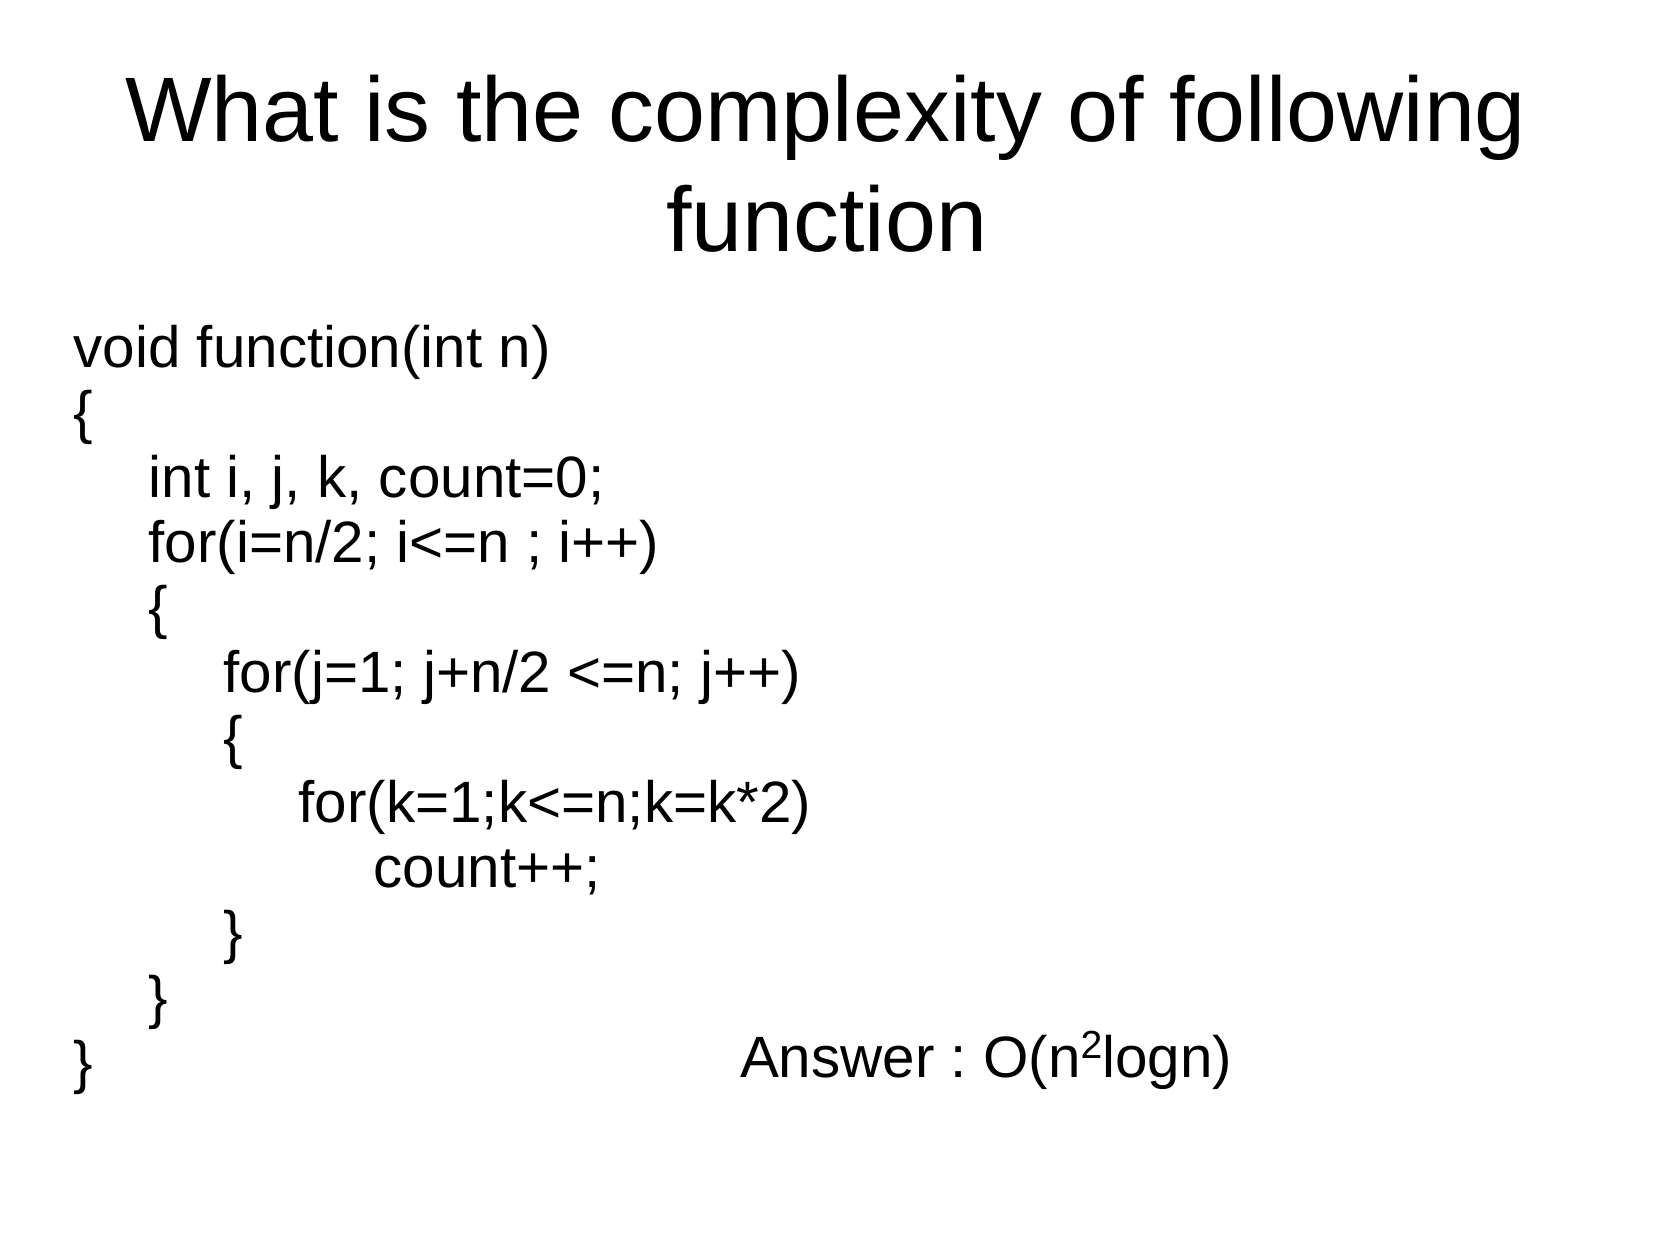

# What is the complexity of following function
void function(int n)
{
	int i, j, k, count=0;
	for(i=n/2; i<=n ; i++)
	{
		for(j=1; j+n/2 <=n; j++)
		{
			for(k=1;k<=n;k=k*2)
				count++;
		}
	}
}
Answer : O(n2logn)